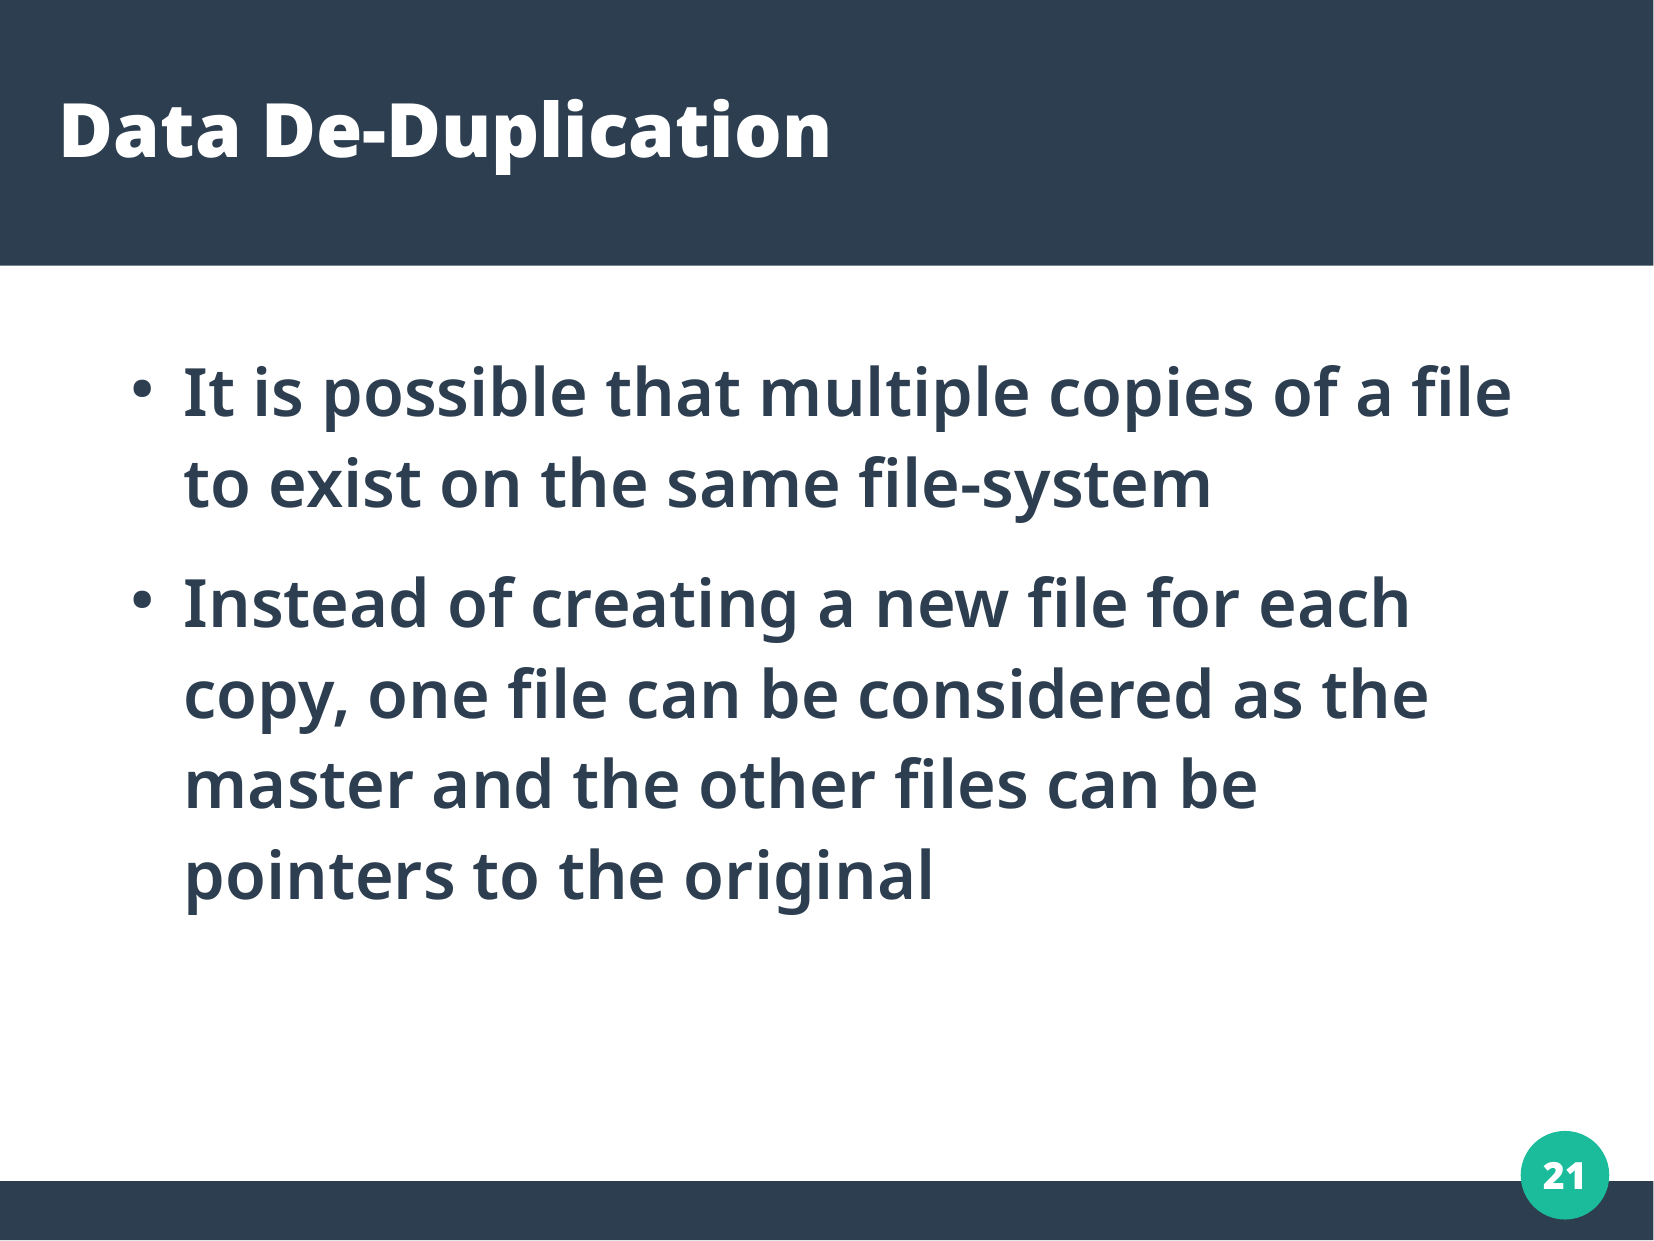

# Data De-Duplication
It is possible that multiple copies of a file to exist on the same file-system
Instead of creating a new file for each copy, one file can be considered as the master and the other files can be pointers to the original
21